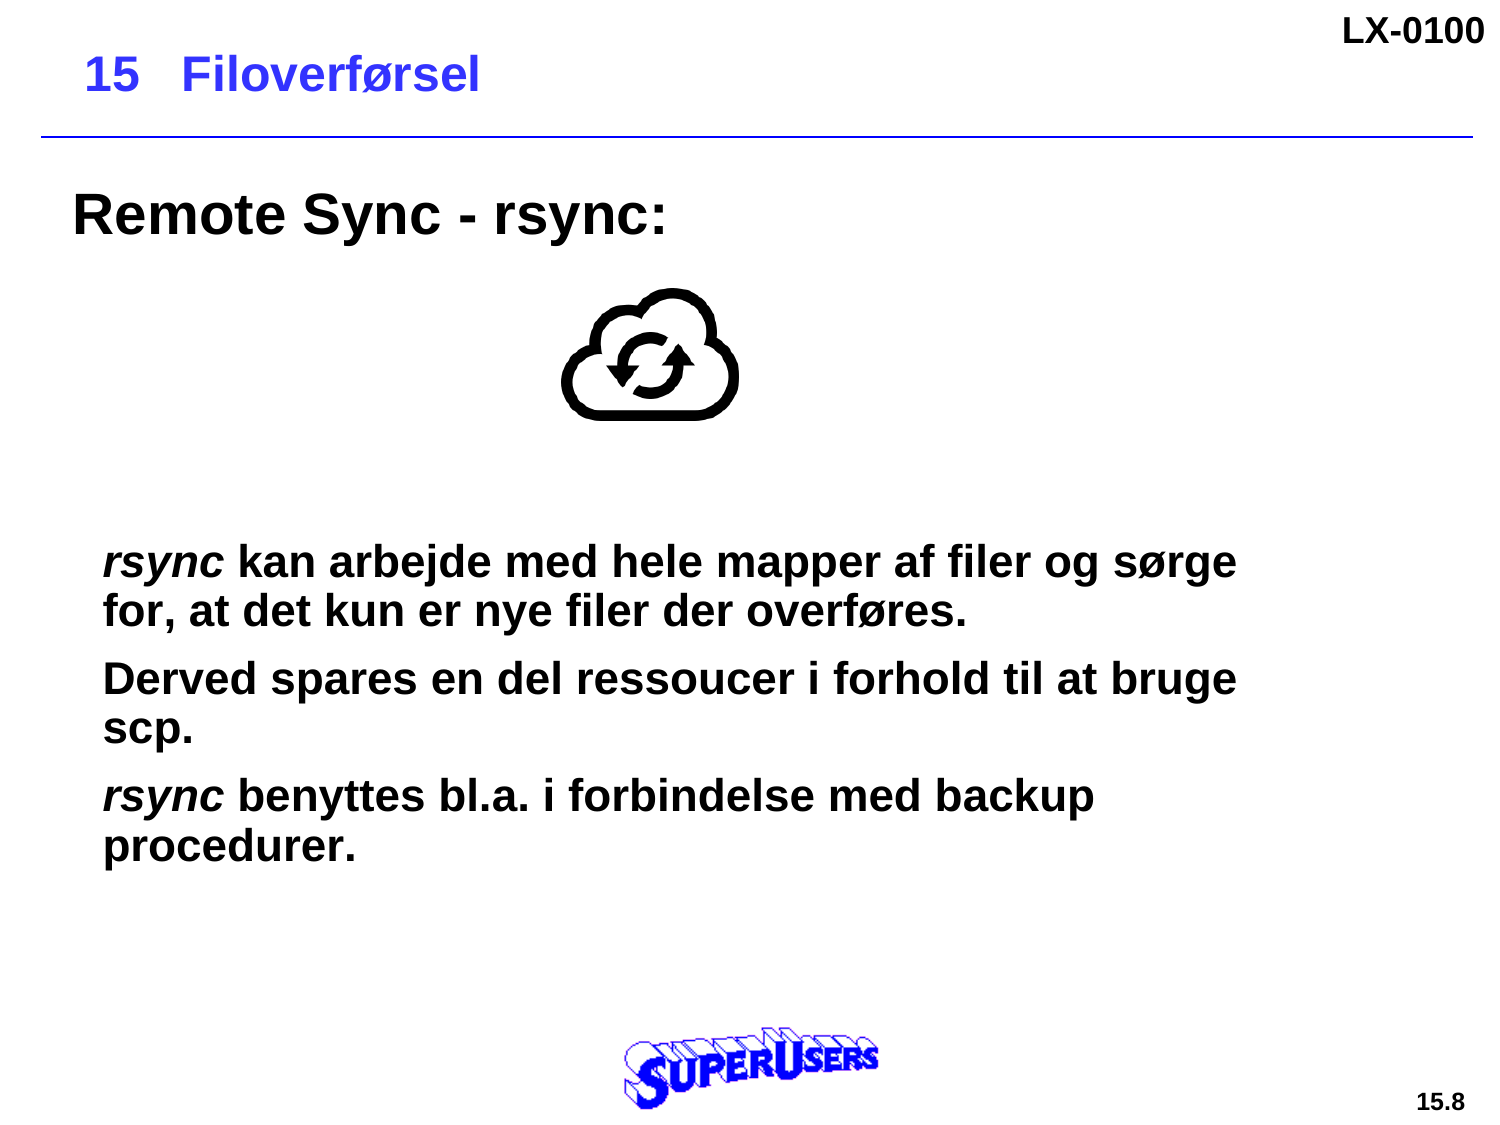

# 15 Filoverførsel
Remote Sync - rsync:
rsync kan arbejde med hele mapper af filer og sørge for, at det kun er nye filer der overføres.
Derved spares en del ressoucer i forhold til at bruge scp.
rsync benyttes bl.a. i forbindelse med backup procedurer.